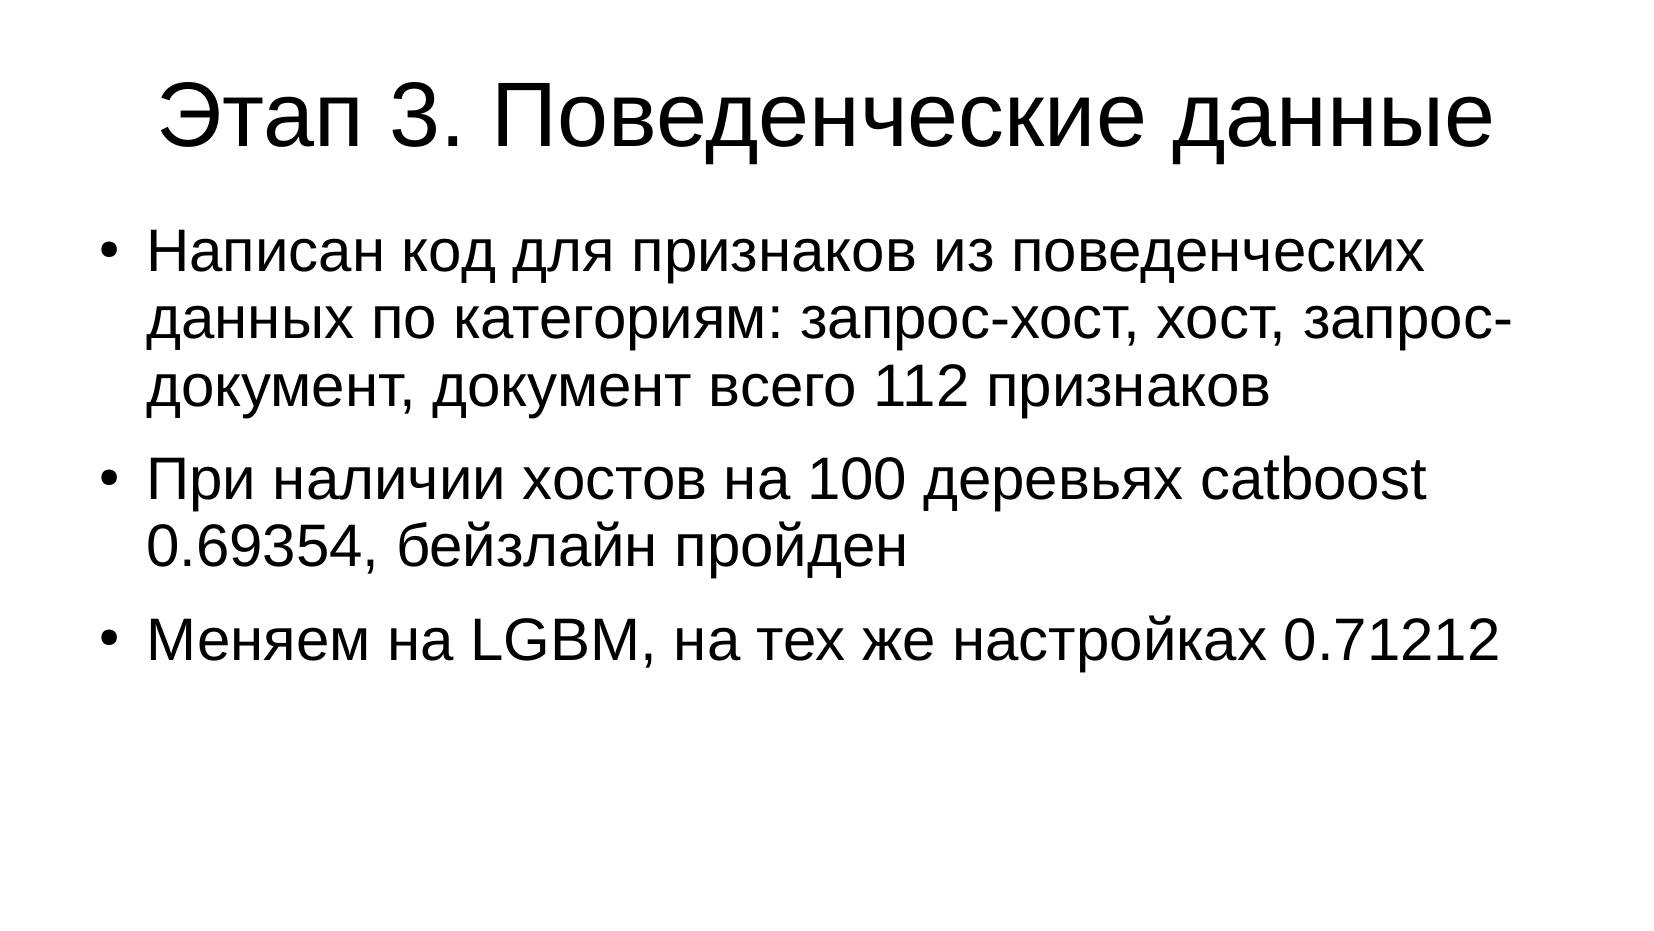

# Этап 3. Поведенческие данные
Написан код для признаков из поведенческих данных по категориям: запрос-хост, хост, запрос-документ, документ всего 112 признаков
При наличии хостов на 100 деревьях catboost 0.69354, бейзлайн пройден
Меняем на LGBM, на тех же настройках 0.71212